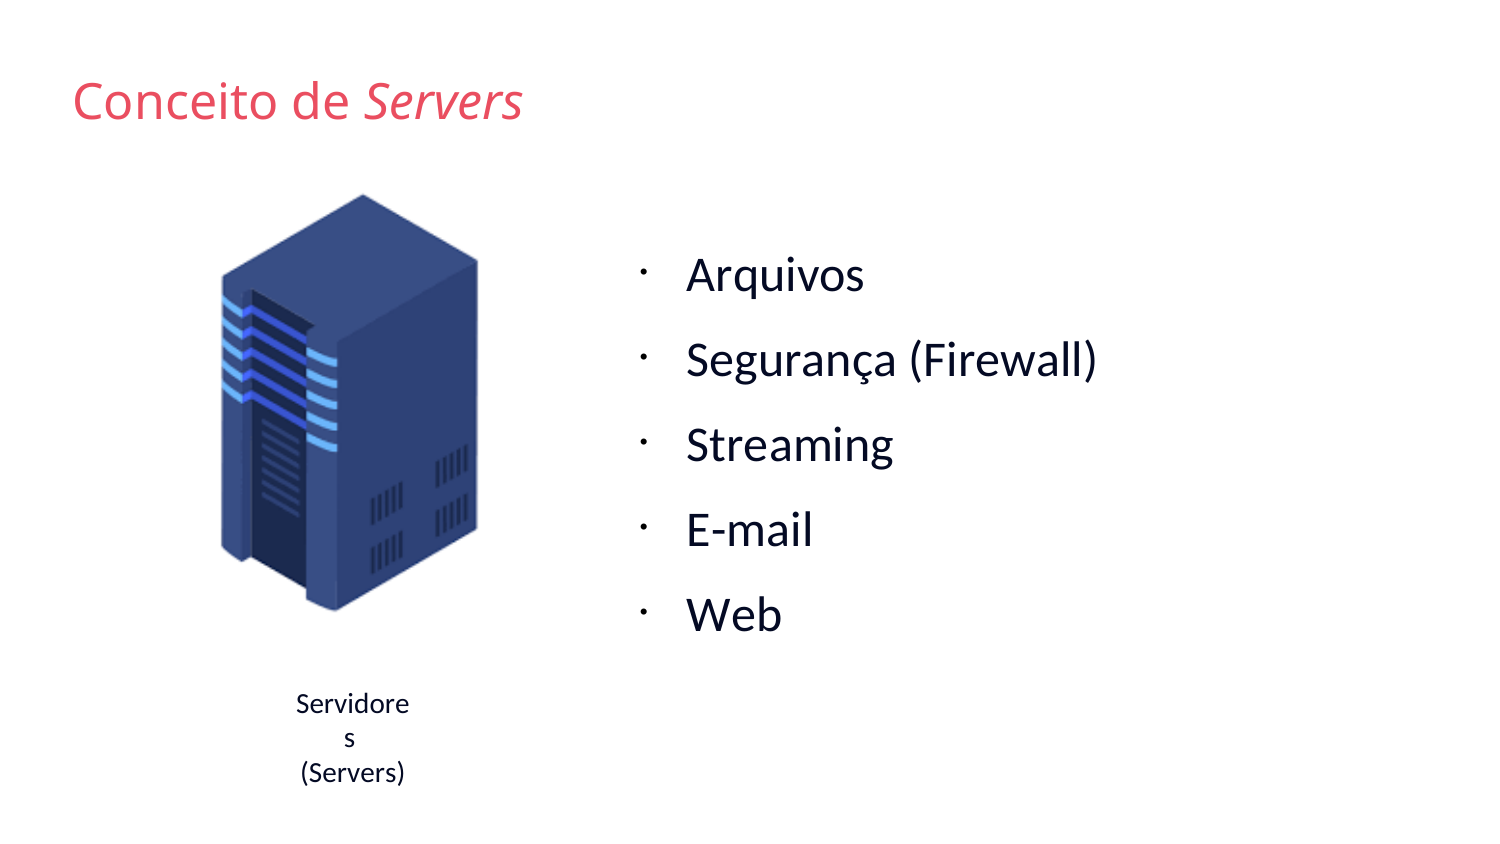

Conceito de Servers
Arquivos
Segurança (Firewall)
Streaming
E-mail
Web
Servidores
(Servers)